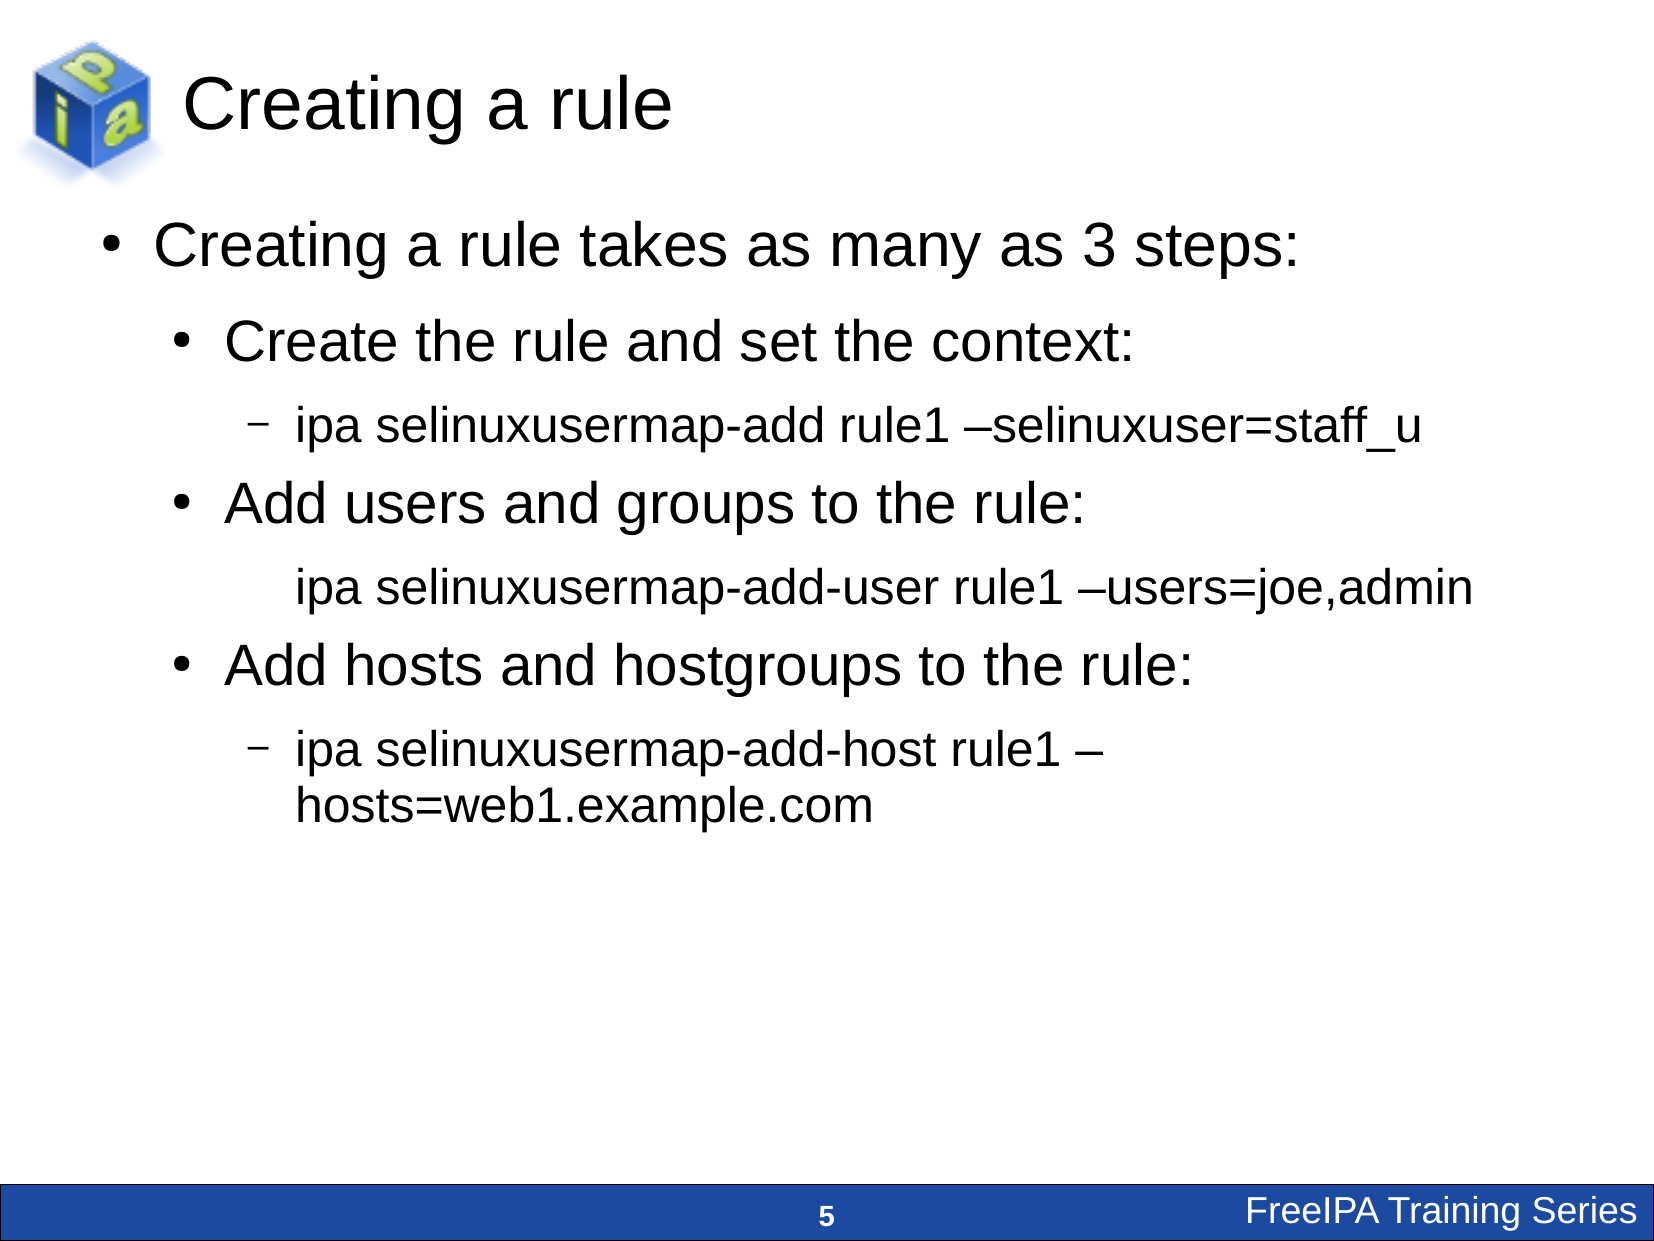

# Creating a rule
Creating a rule takes as many as 3 steps:
Create the rule and set the context:
ipa selinuxusermap-add rule1 –selinuxuser=staff_u
Add users and groups to the rule:
ipa selinuxusermap-add-user rule1 –users=joe,admin
Add hosts and hostgroups to the rule:
ipa selinuxusermap-add-host rule1 –hosts=web1.example.com
5